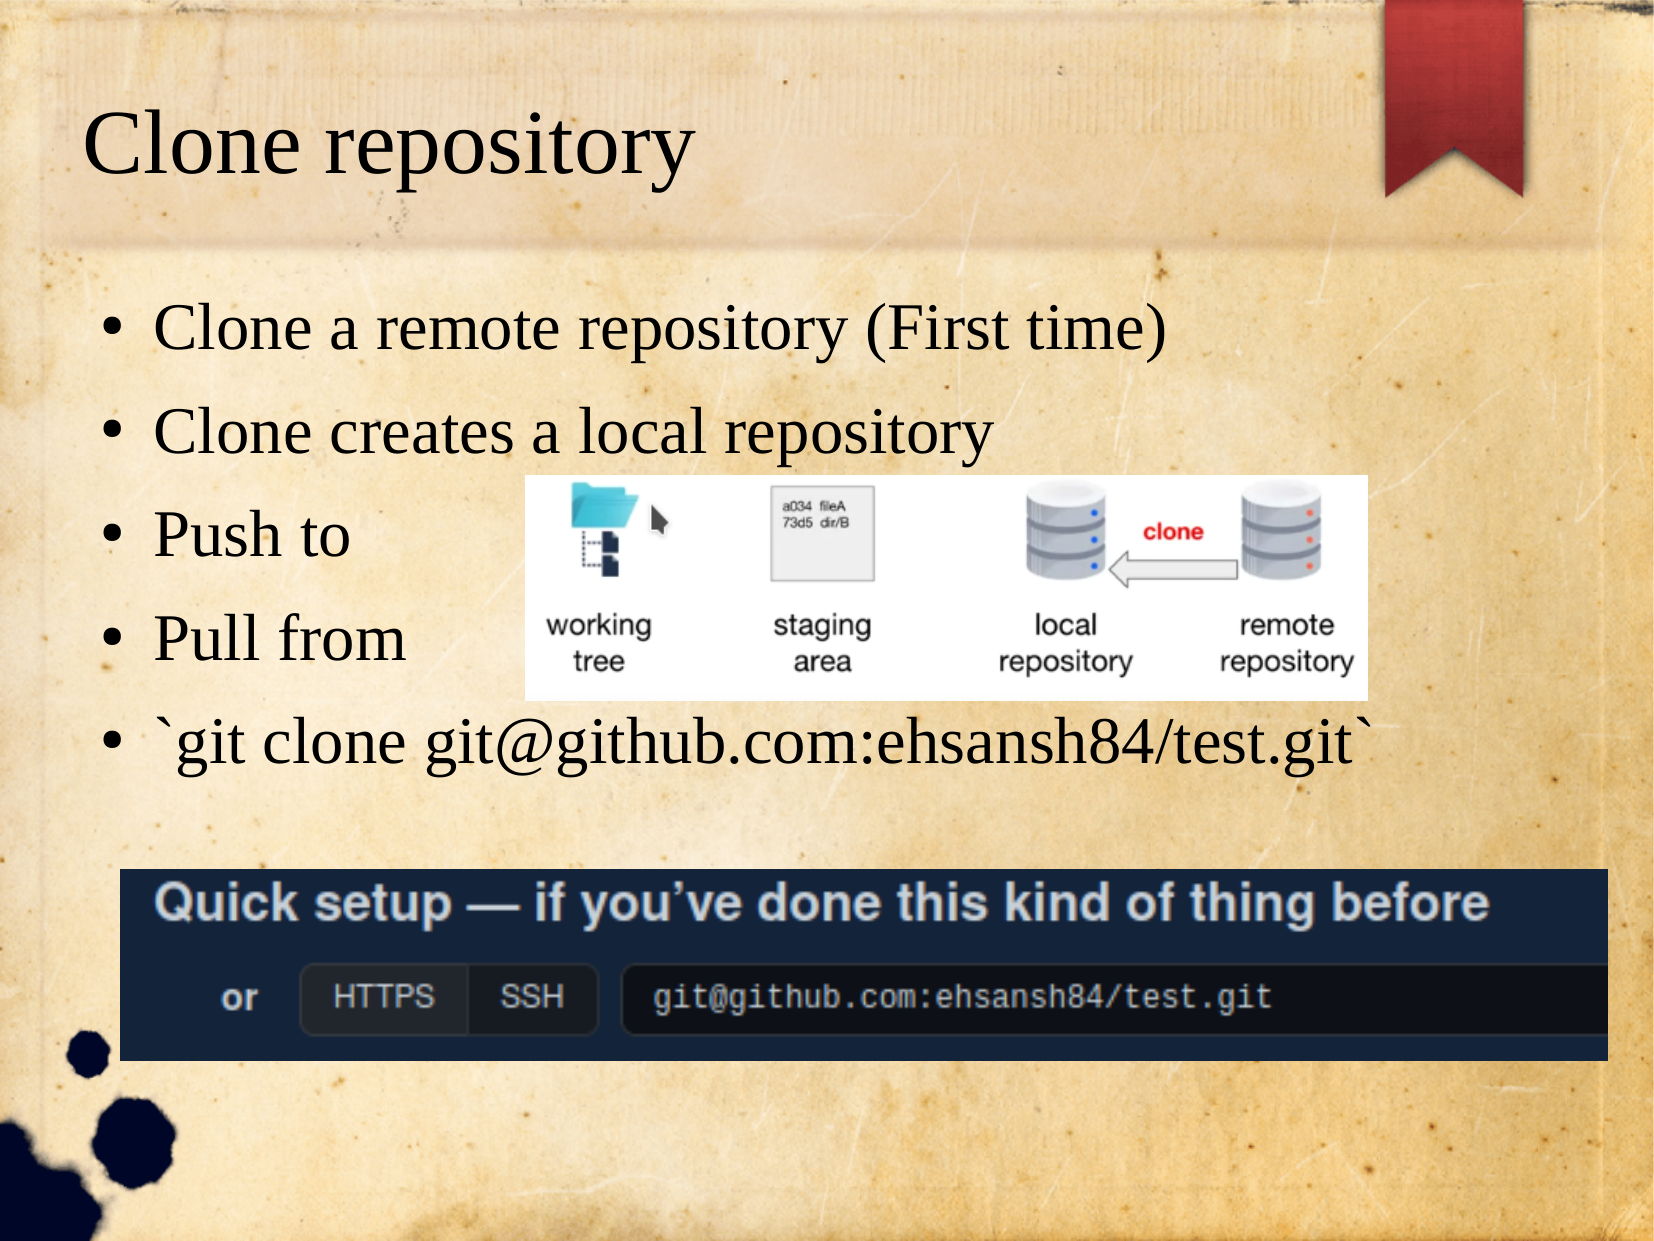

# Clone repository
Clone a remote repository (First time)
Clone creates a local repository
Push to
Pull from
`git clone git@github.com:ehsansh84/test.git`